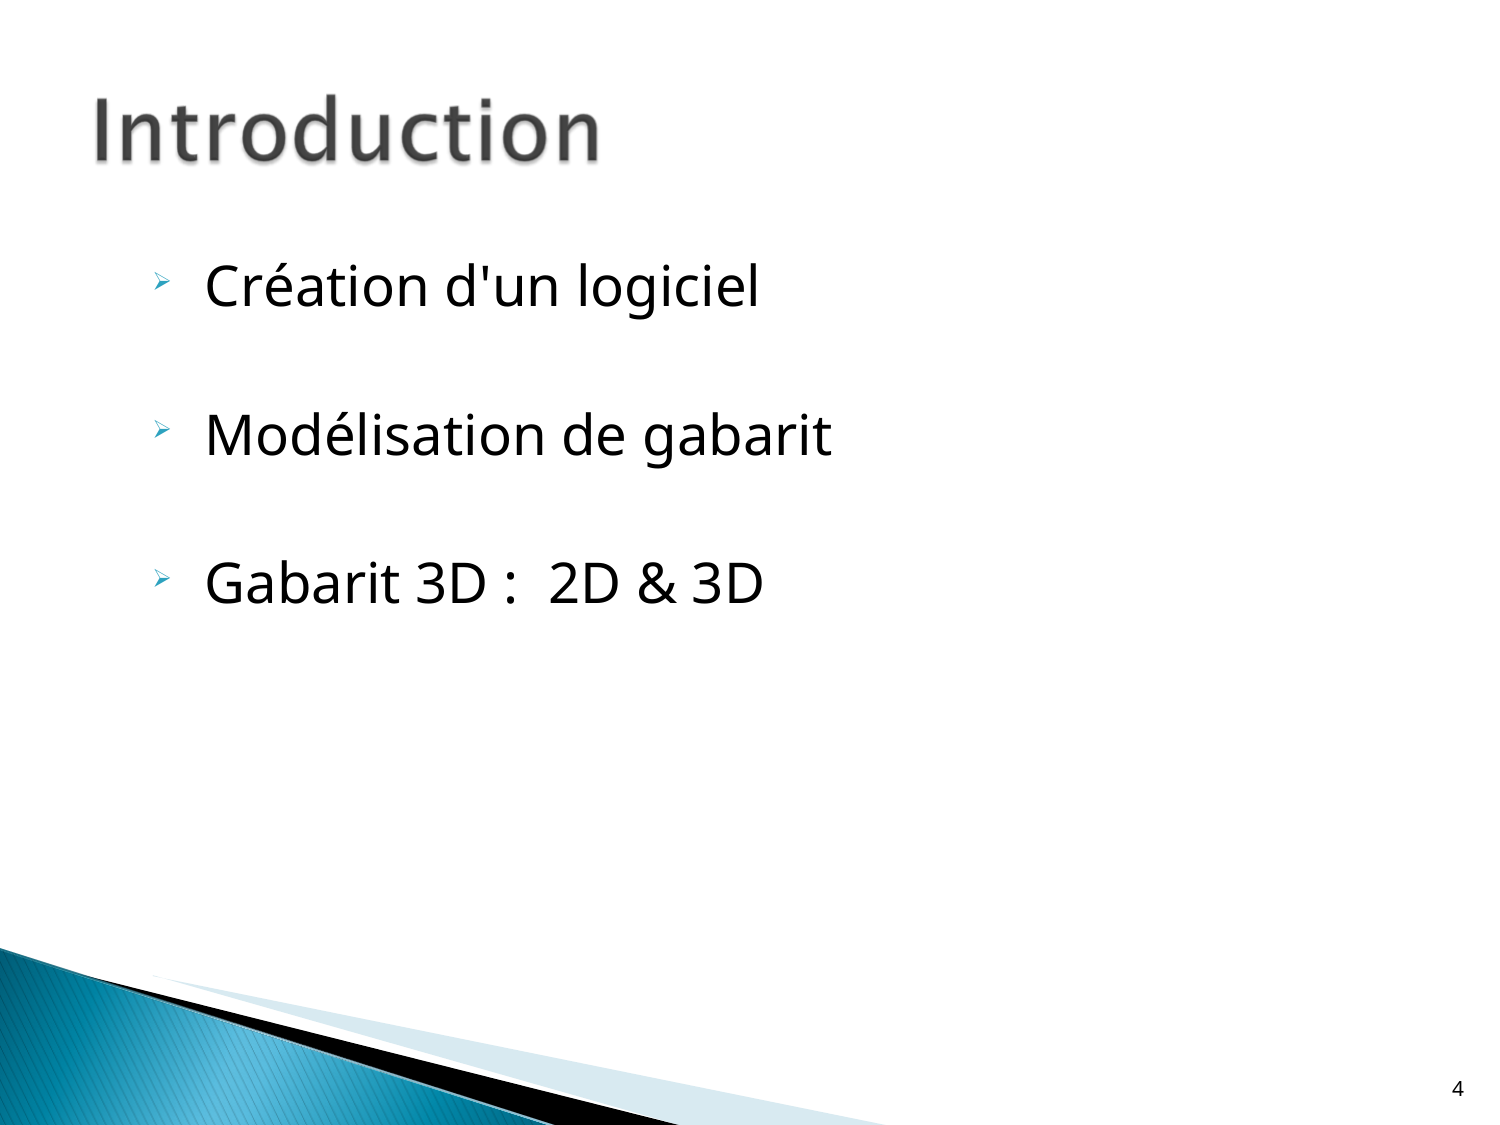

Création d'un logiciel
 Modélisation de gabarit
 Gabarit 3D : 2D & 3D